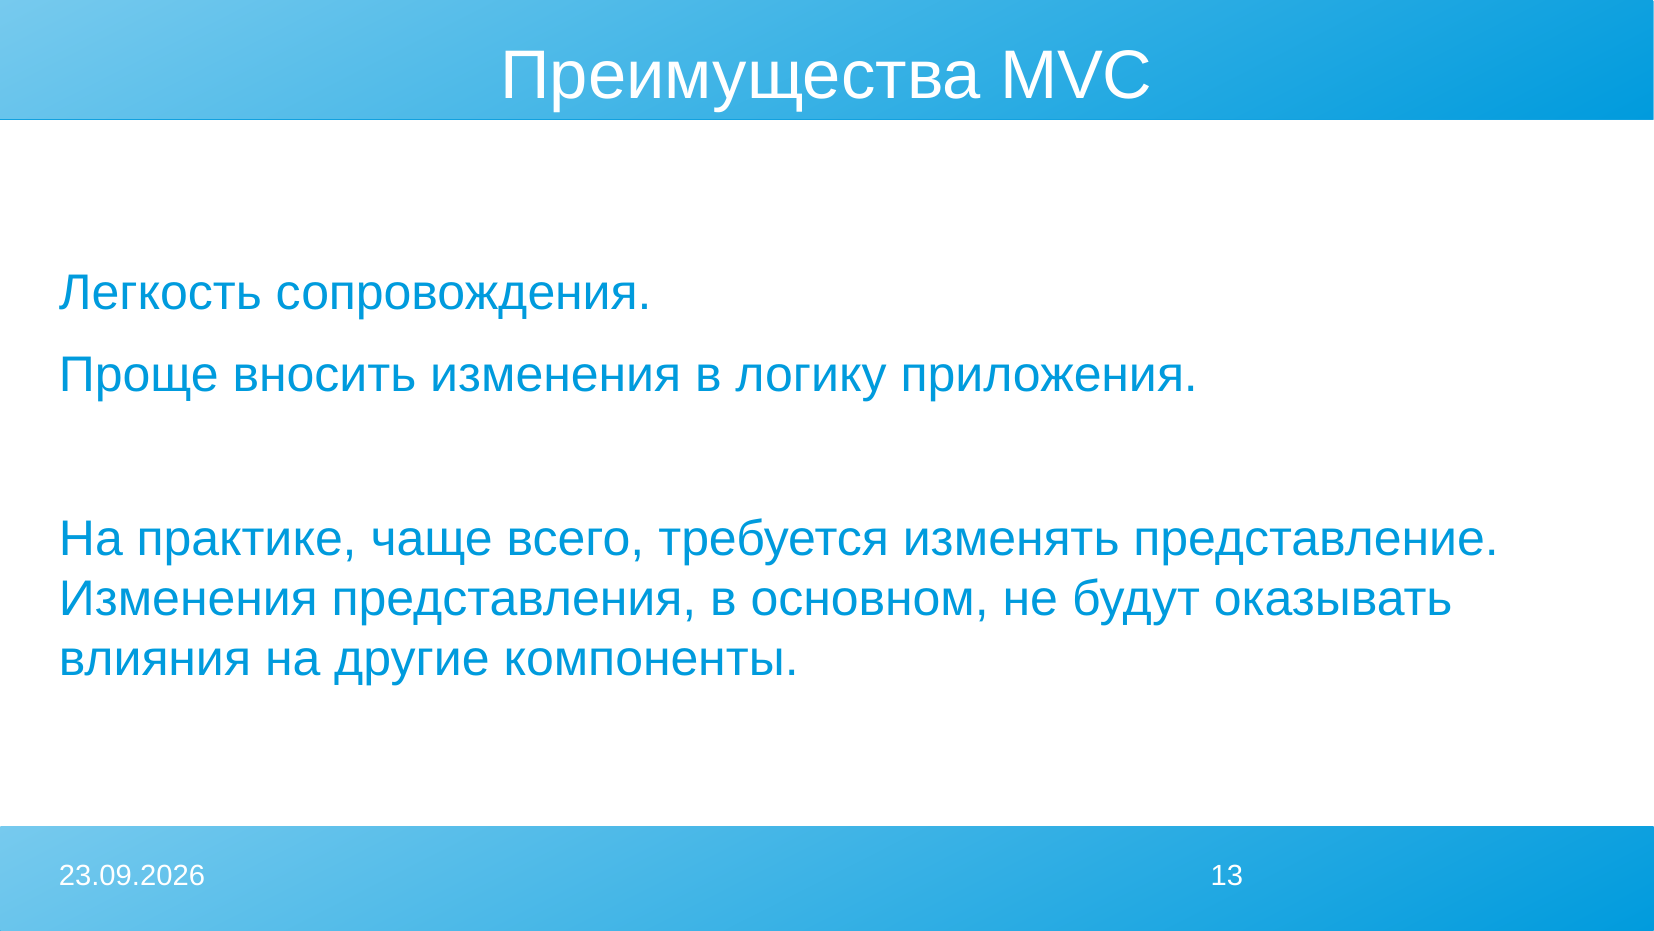

# Преимущества MVC
Легкость сопровождения.
Проще вносить изменения в логику приложения.
На практике, чаще всего, требуется изменять представление. Изменения представления, в основном, не будут оказывать влияния на другие компоненты.